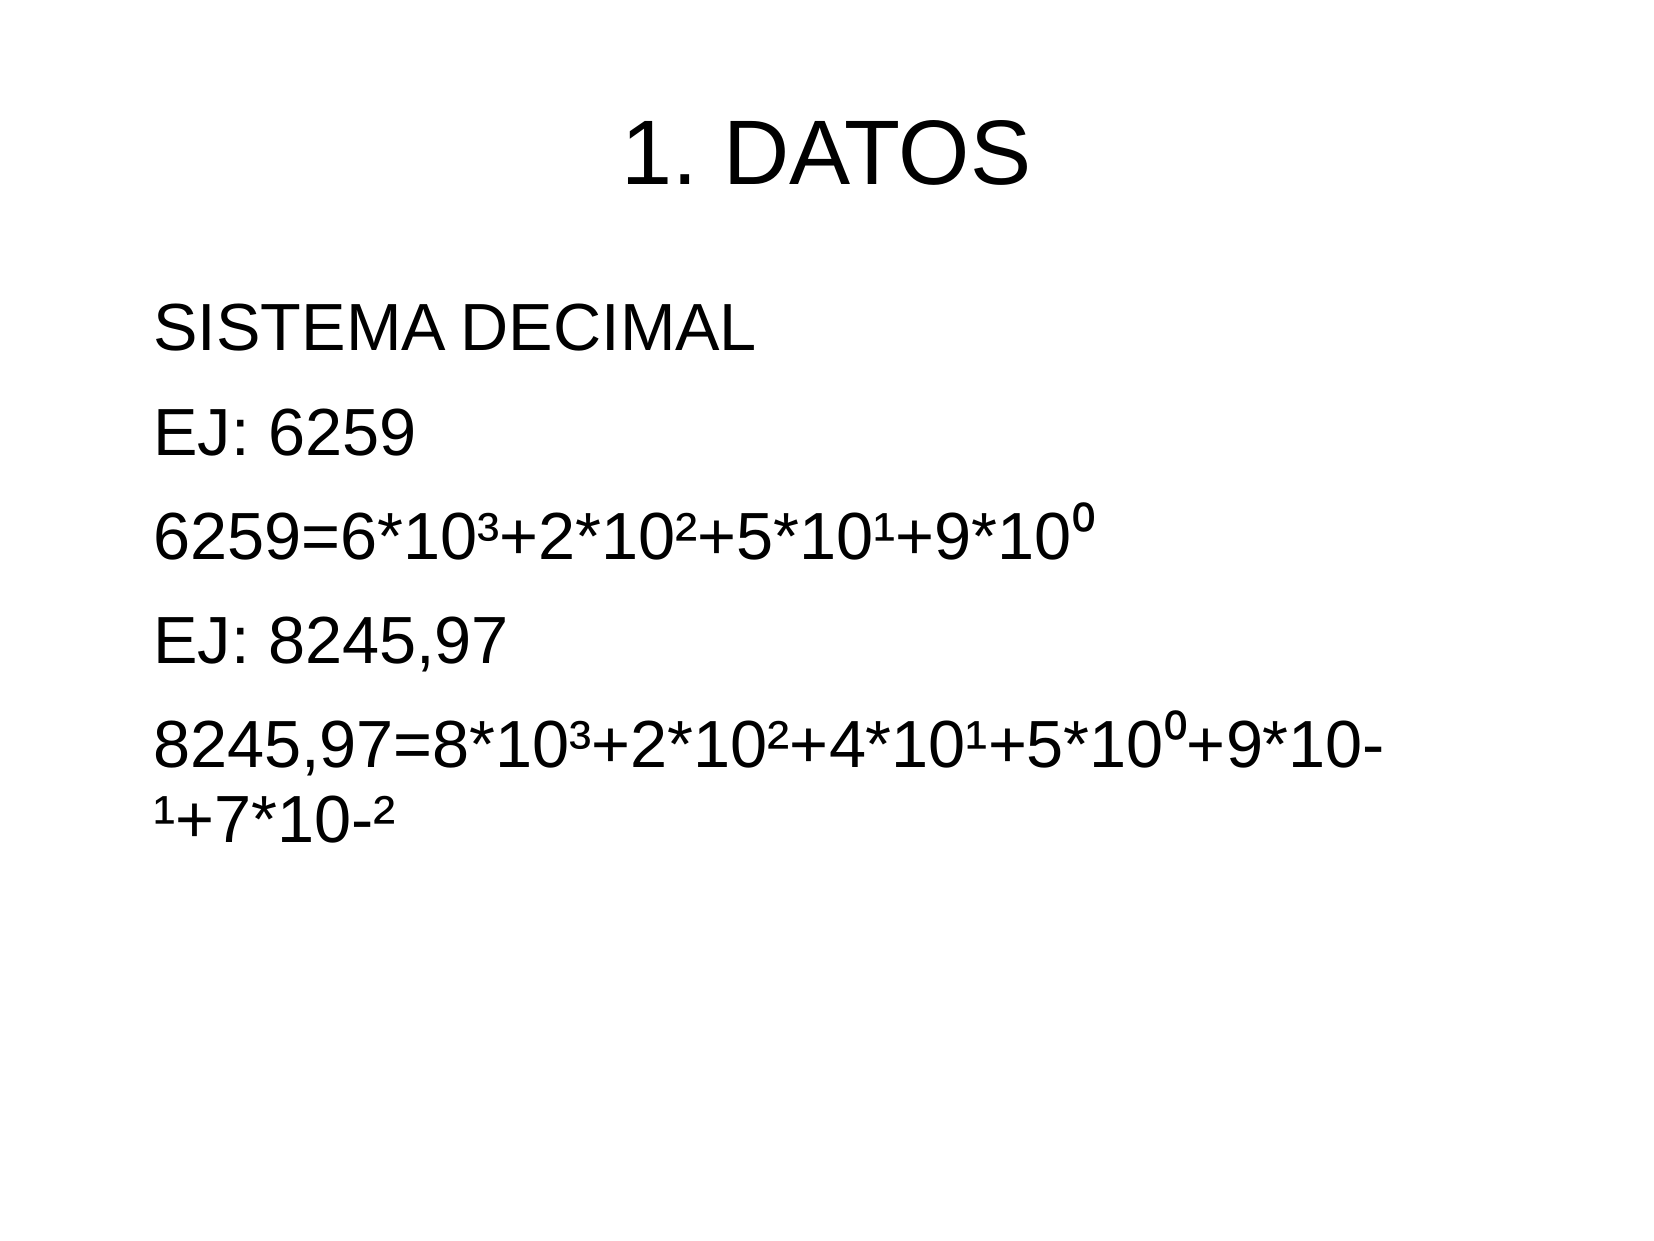

# 1. DATOS
SISTEMA DECIMAL
EJ: 6259
6259=6*10³+2*10²+5*10¹+9*10⁰
EJ: 8245,97
8245,97=8*10³+2*10²+4*10¹+5*10⁰+9*10-¹+7*10-²